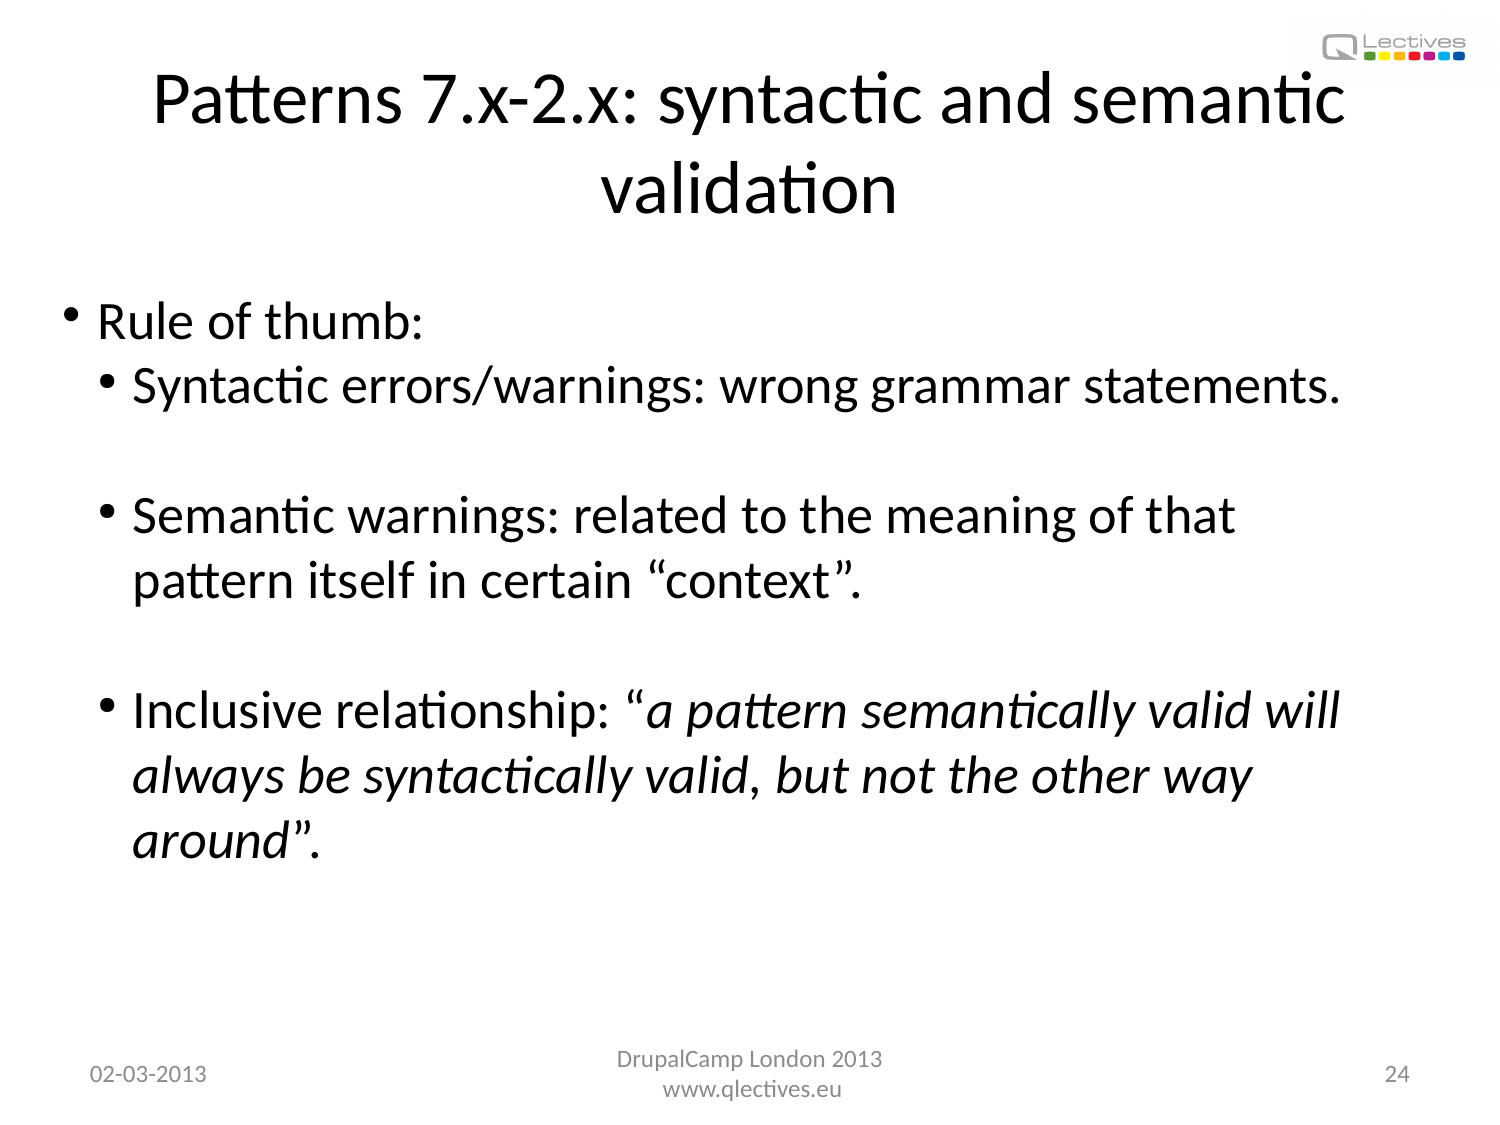

Patterns 7.x-2.x: syntactic and semantic validation
Rule of thumb:
Syntactic errors/warnings: wrong grammar statements.
Semantic warnings: related to the meaning of that pattern itself in certain “context”.
Inclusive relationship: “a pattern semantically valid will always be syntactically valid, but not the other way around”.
02-03-2013
DrupalCamp London 2013
 www.qlectives.eu